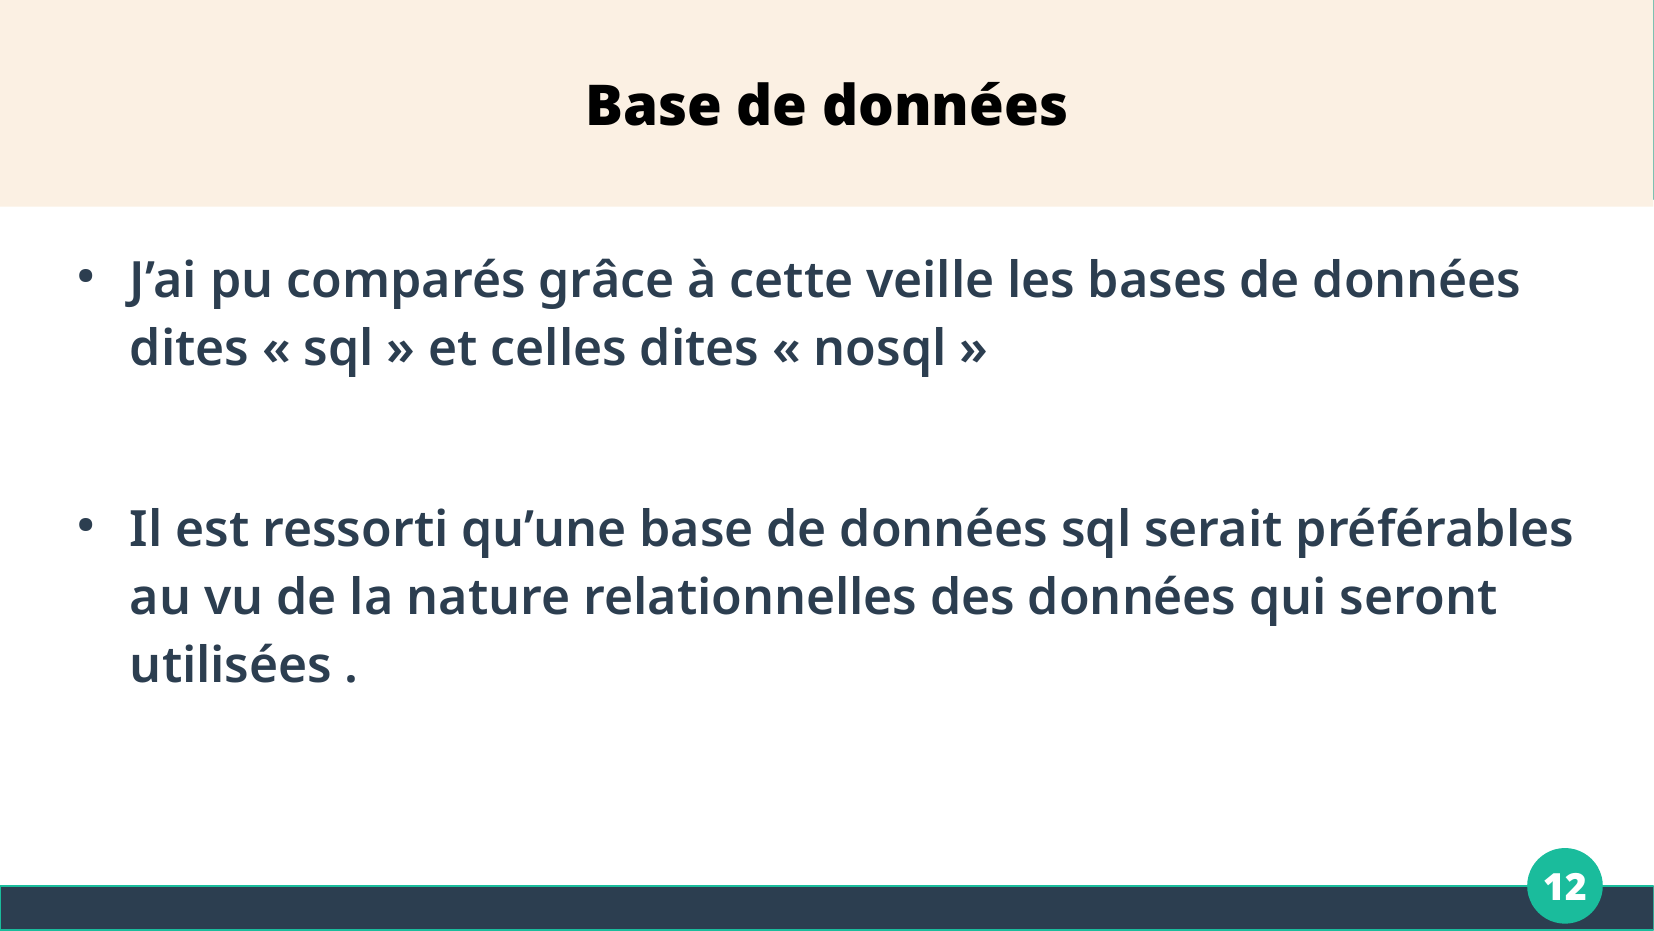

# Base de données
J’ai pu comparés grâce à cette veille les bases de données dites « sql » et celles dites « nosql »
Il est ressorti qu’une base de données sql serait préférables au vu de la nature relationnelles des données qui seront utilisées .
12